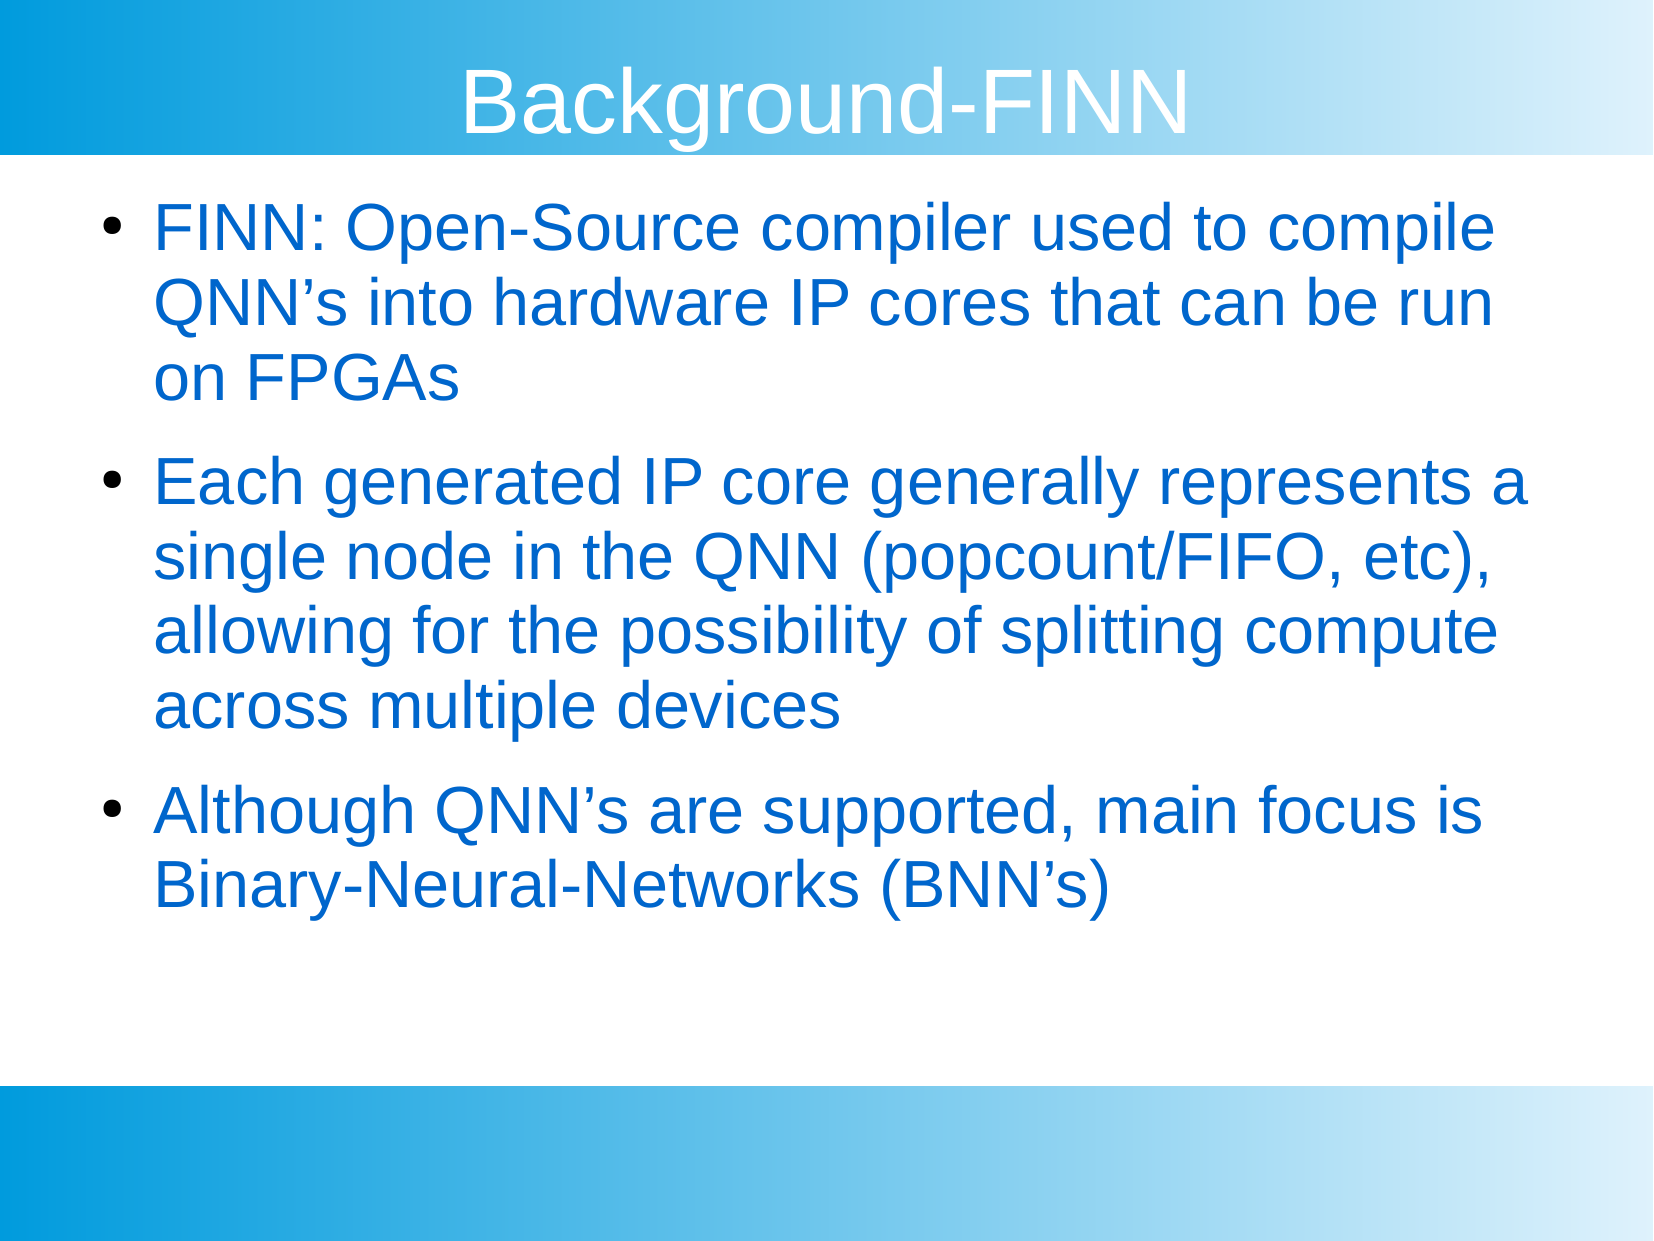

# Background-FINN
FINN: Open-Source compiler used to compile QNN’s into hardware IP cores that can be run on FPGAs
Each generated IP core generally represents a single node in the QNN (popcount/FIFO, etc), allowing for the possibility of splitting compute across multiple devices
Although QNN’s are supported, main focus is Binary-Neural-Networks (BNN’s)